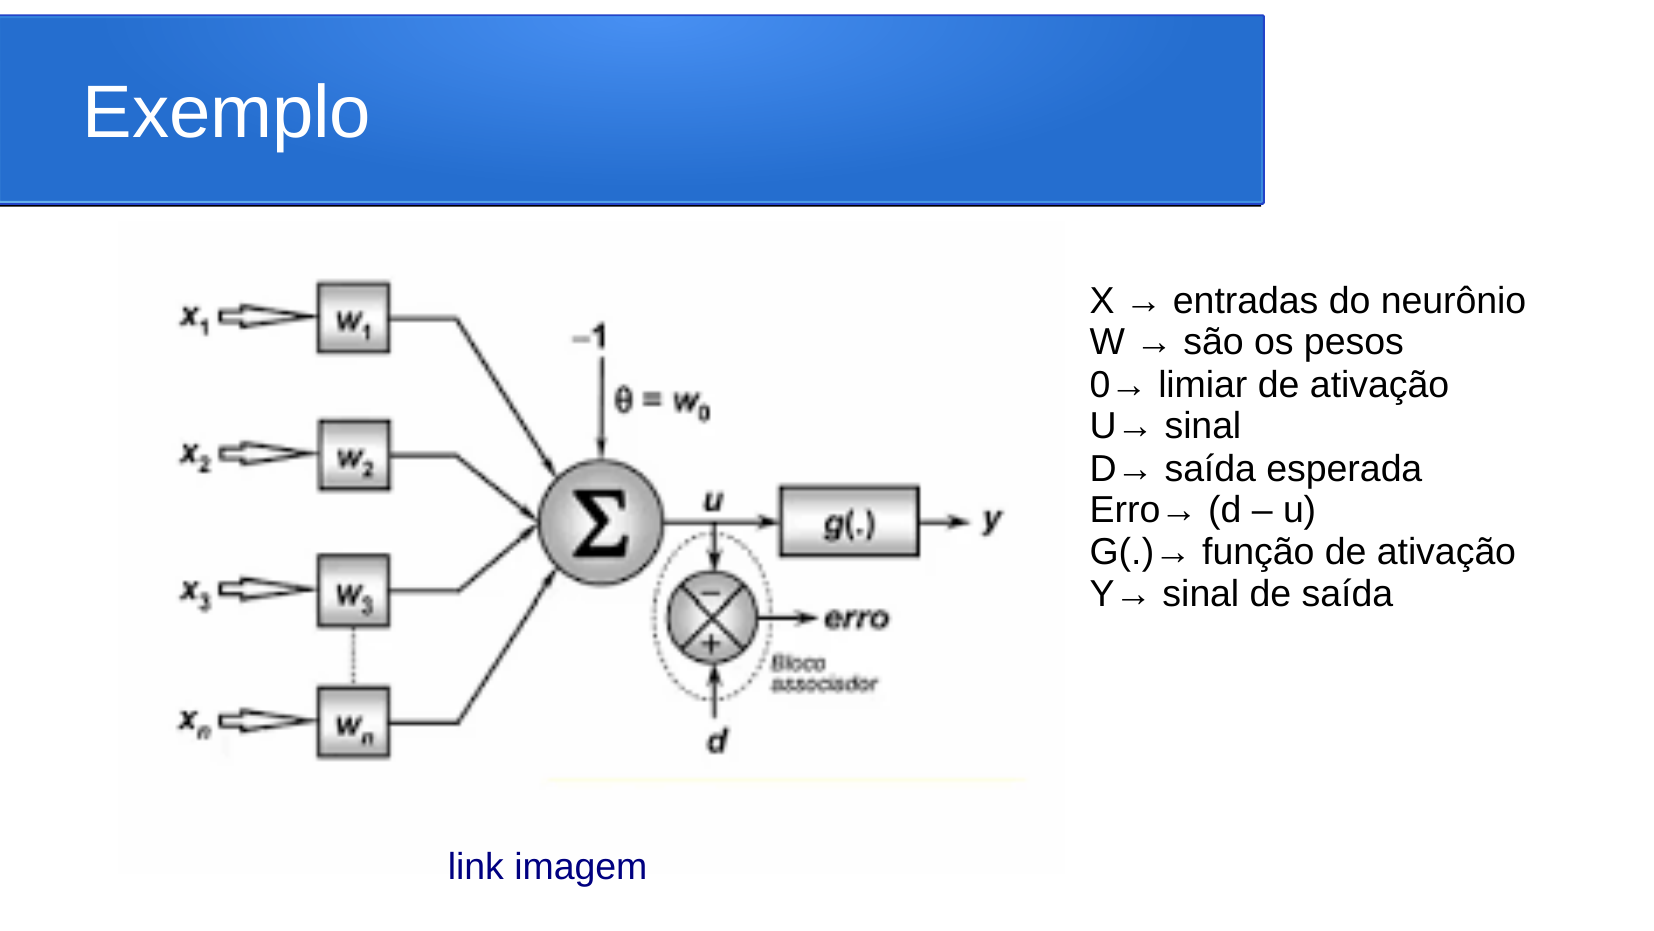

# Exemplo
X → entradas do neurônio
W → são os pesos
0→ limiar de ativação
U→ sinal
D→ saída esperada
Erro→ (d – u)
G(.)→ função de ativação
Y→ sinal de saída
link imagem